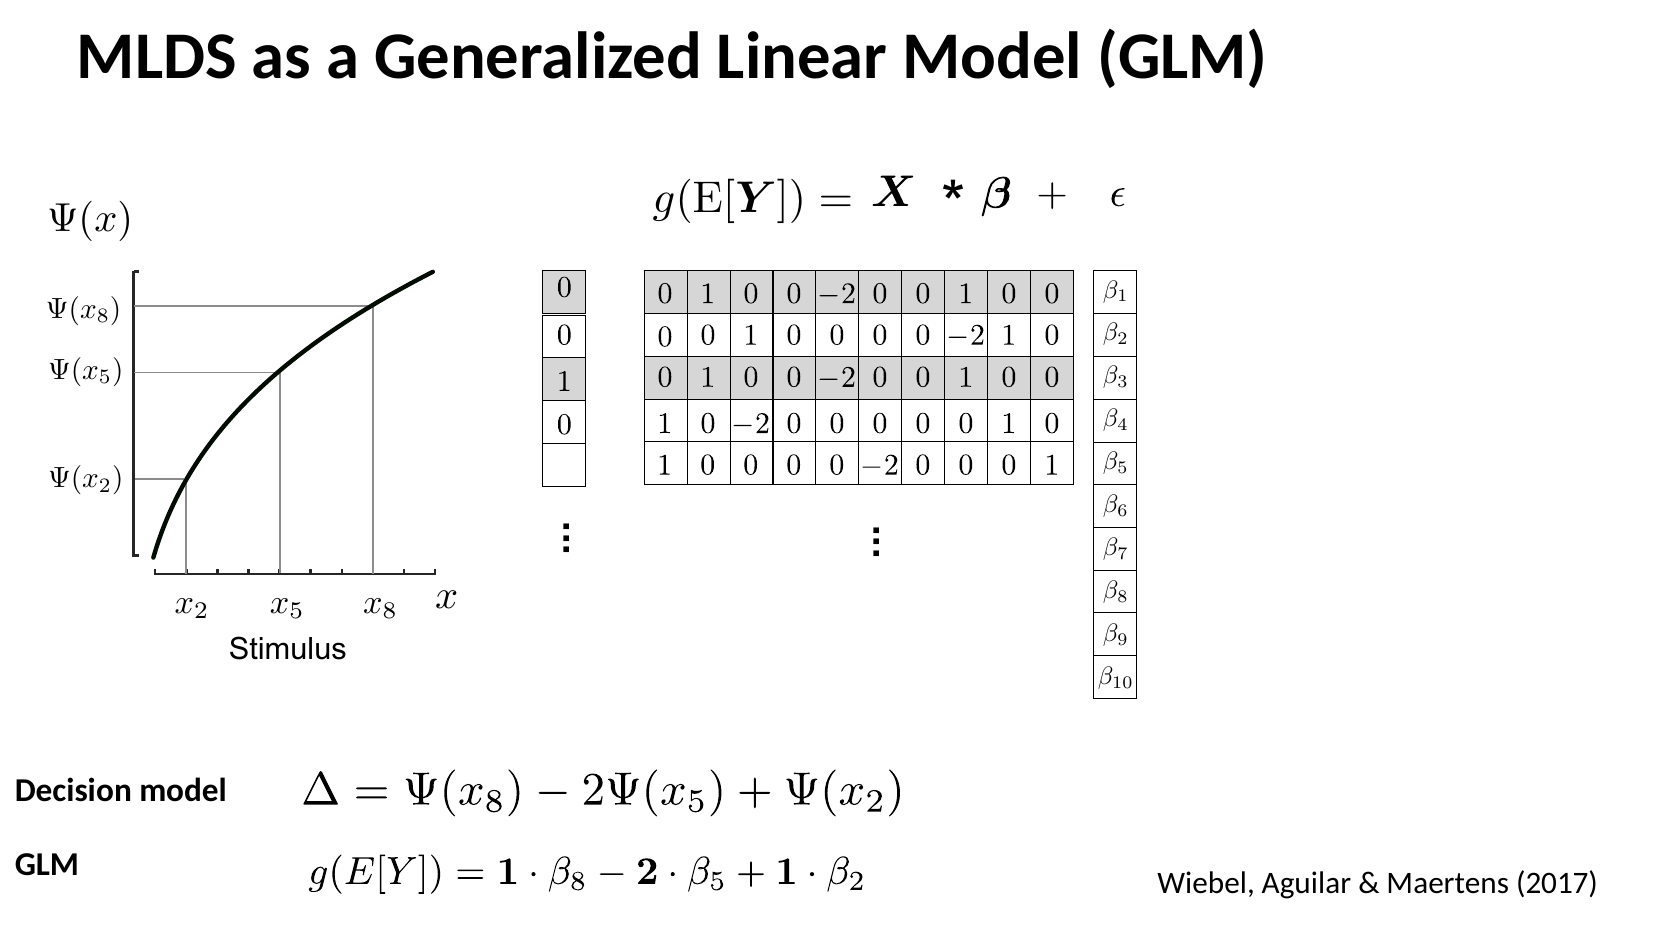

# MLDS as a Generalized Linear Model (GLM)
Decision model
GLM
Wiebel, Aguilar & Maertens (2017)